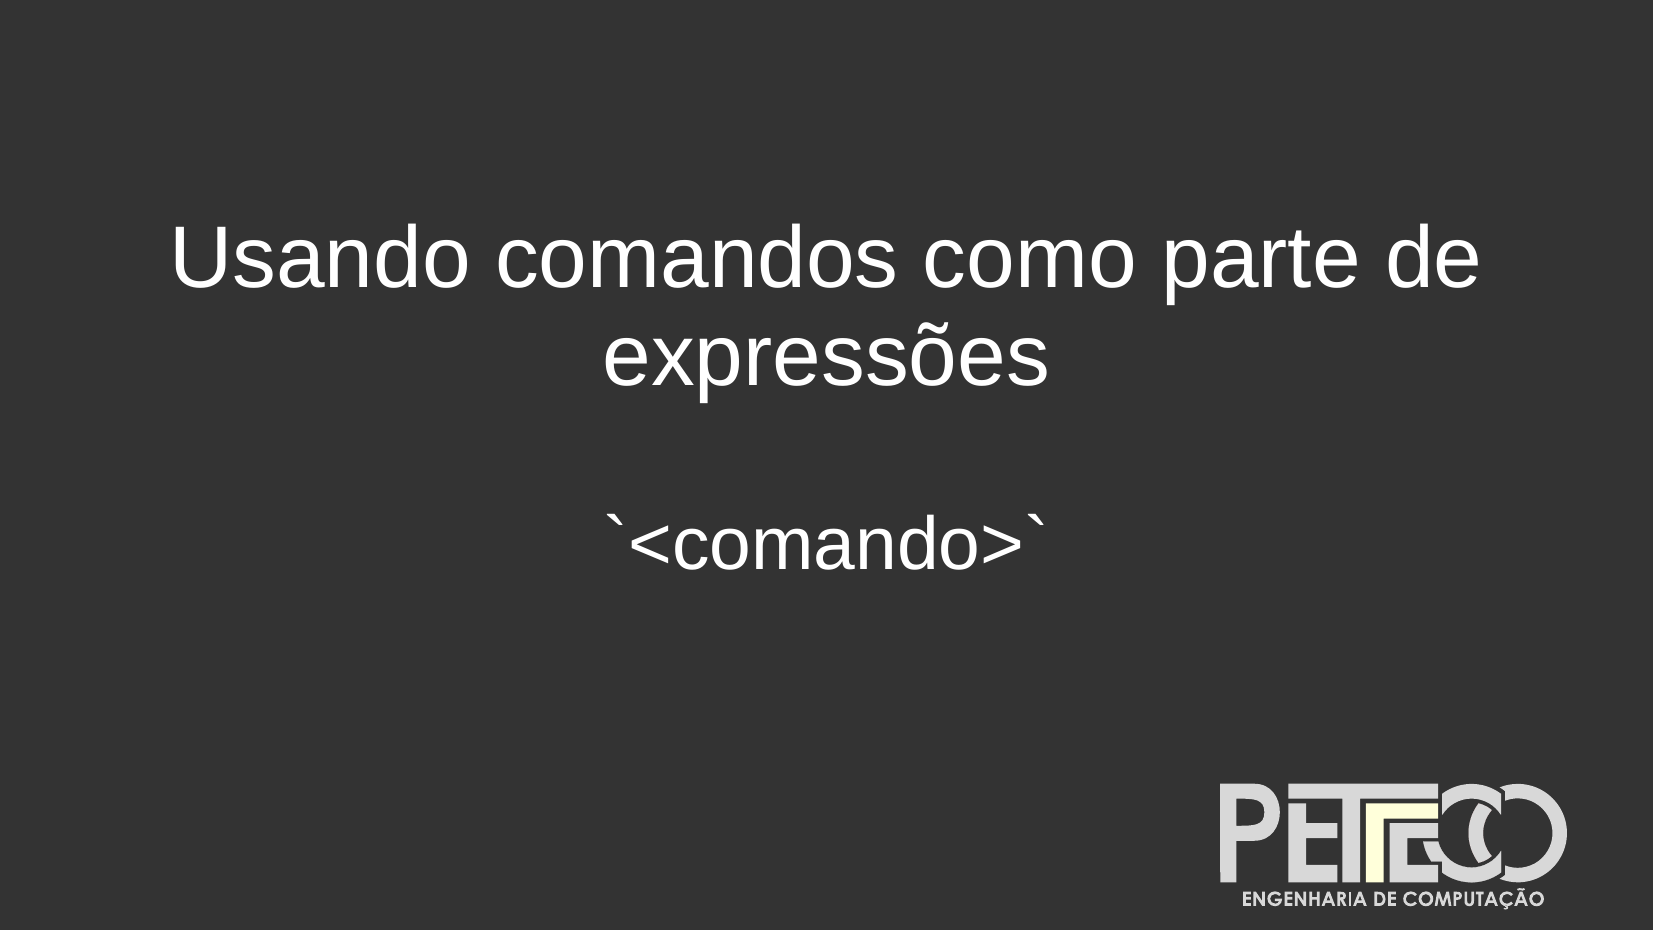

# Usando comandos como parte de expressões
`<comando>`